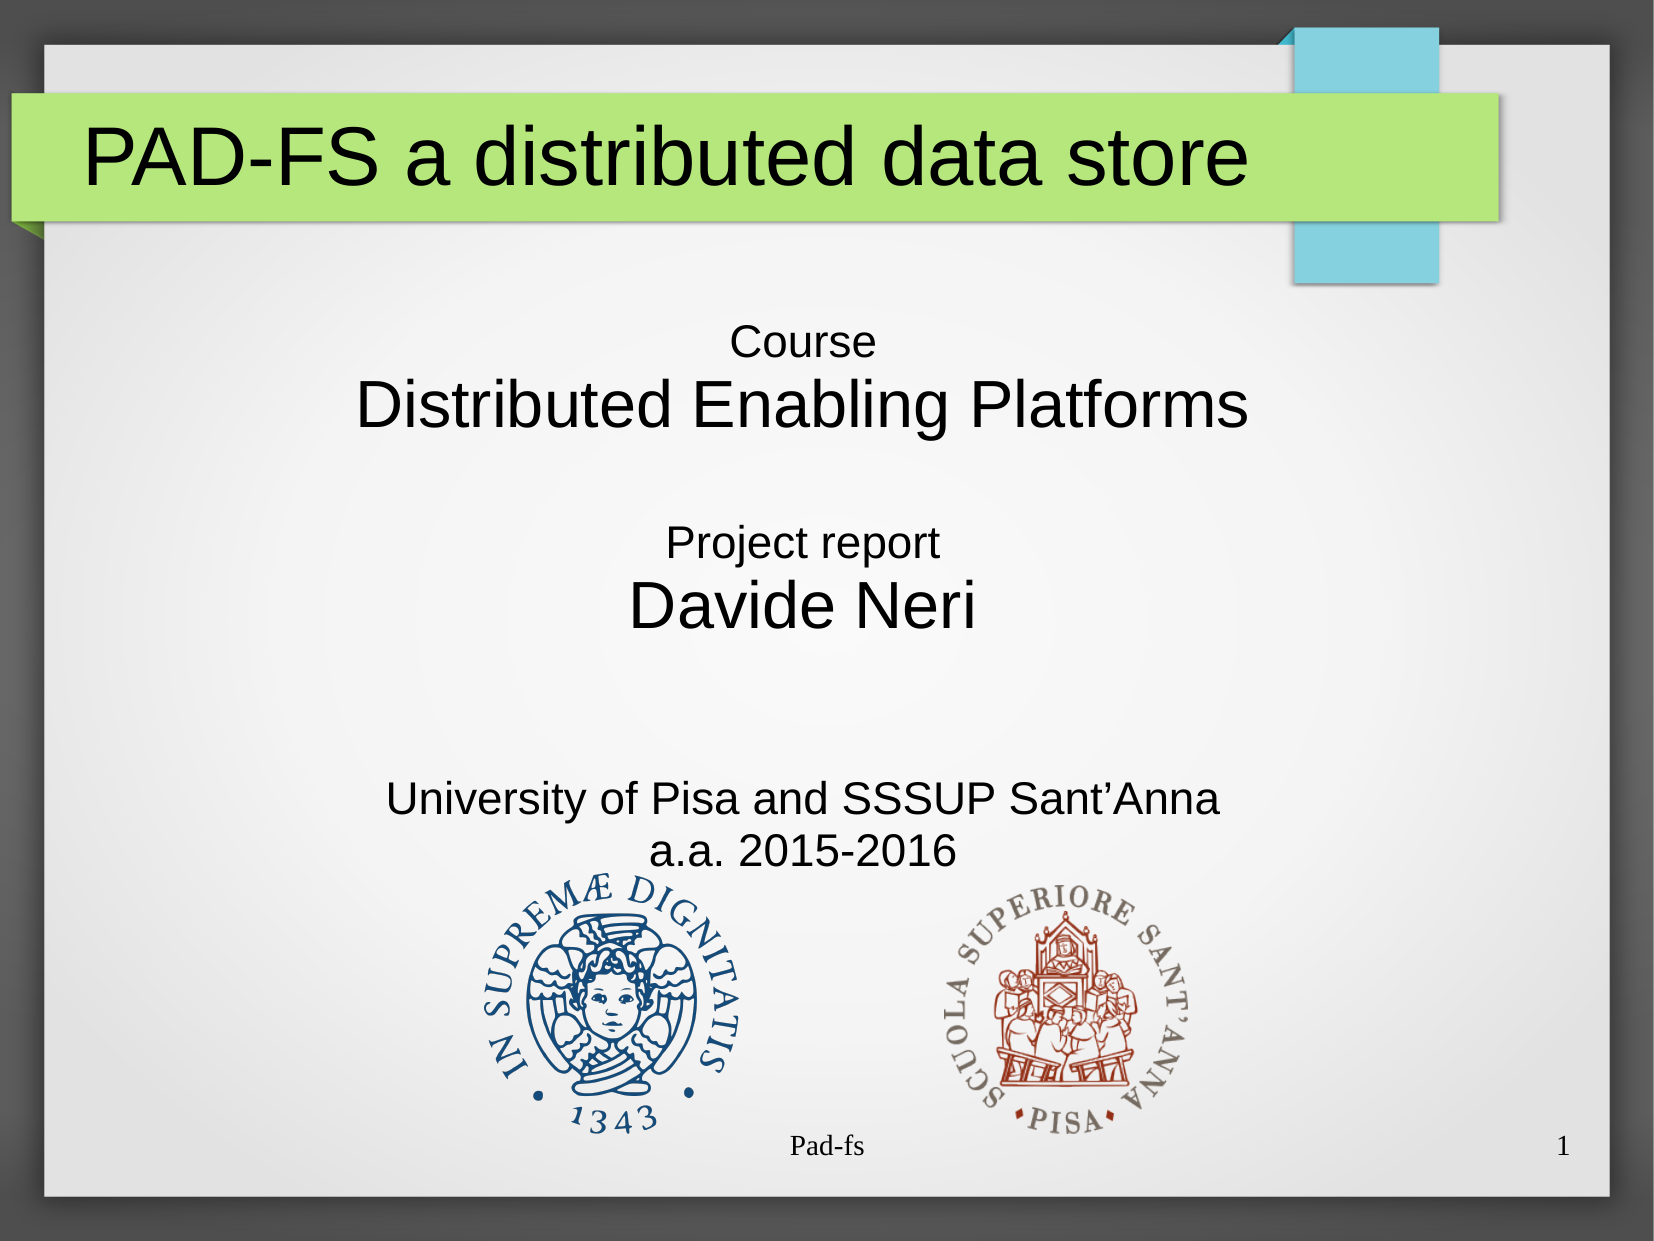

# PAD-FS a distributed data store
Course
Distributed Enabling Platforms
Project report
Davide Neri
University of Pisa and SSSUP Sant’Anna
a.a. 2015-2016
Pad-fs
1